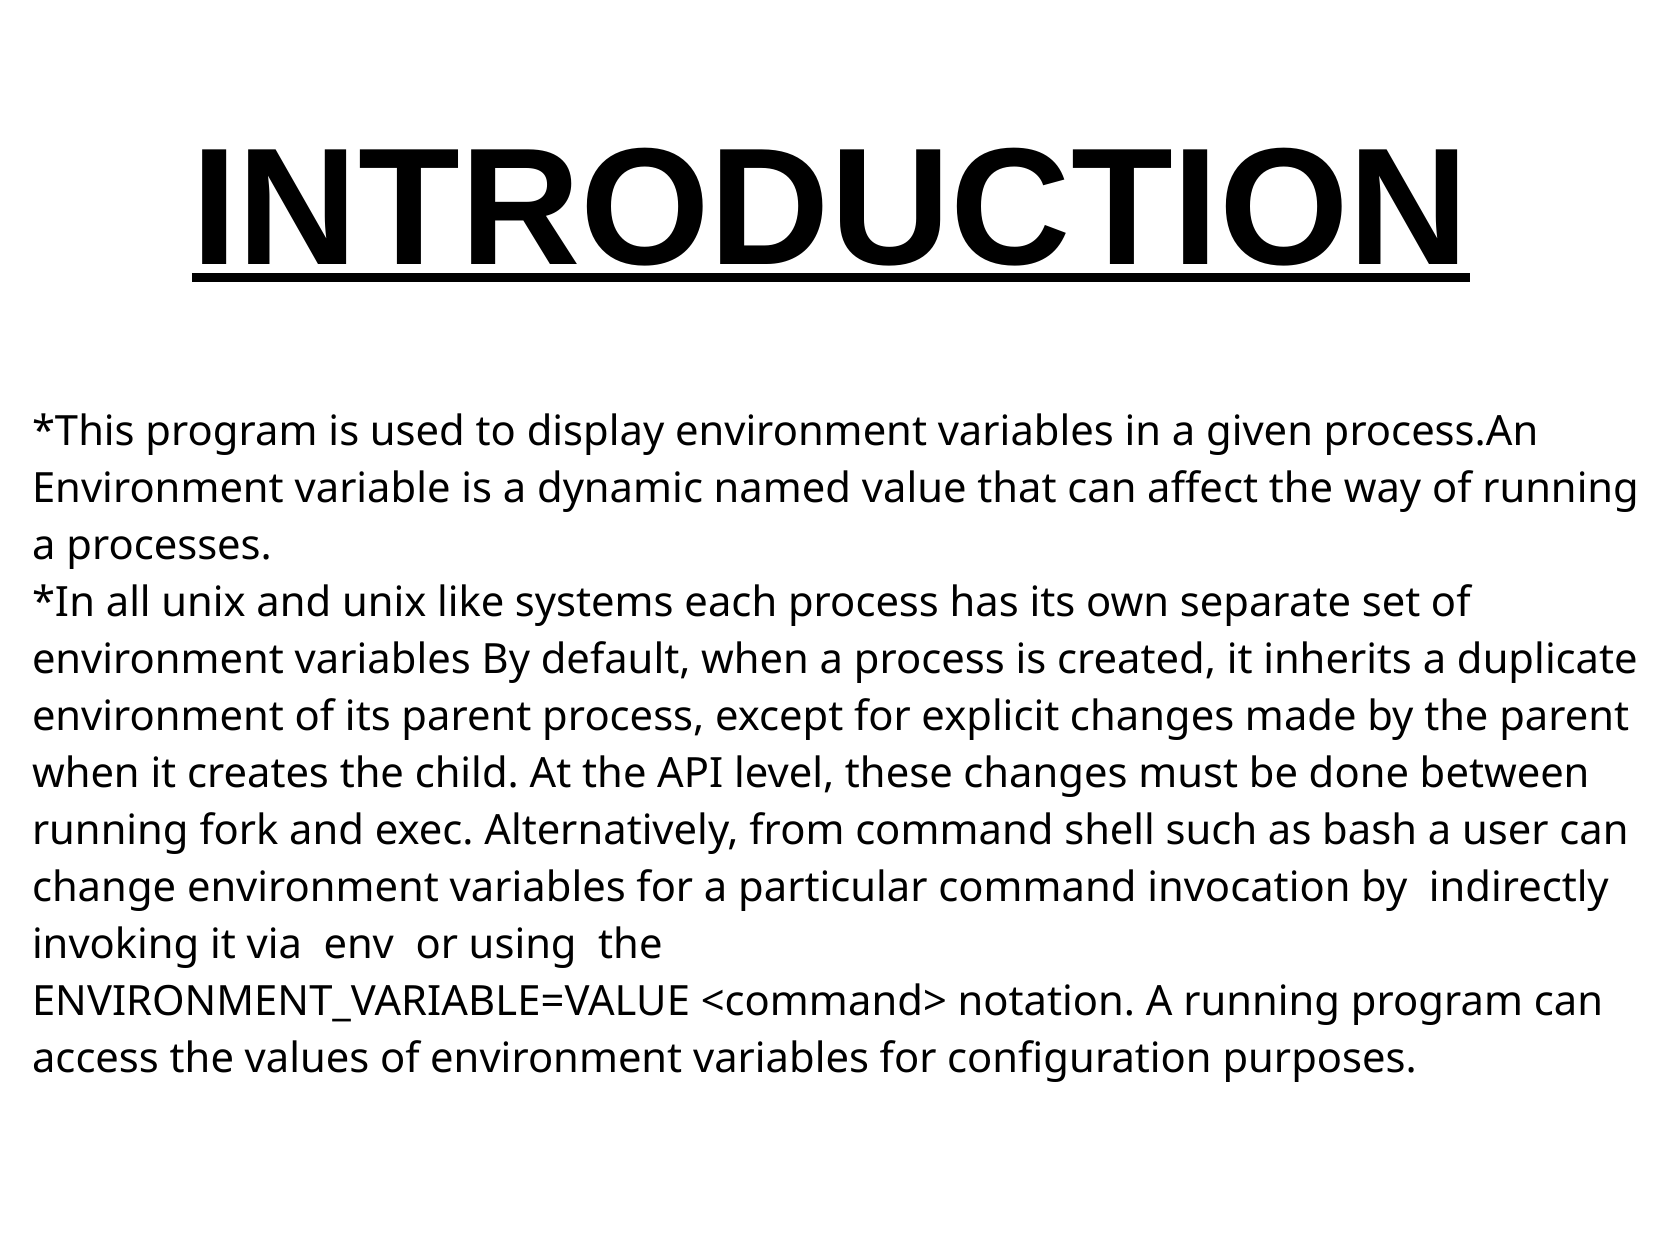

INTRODUCTION
*This program is used to display environment variables in a given process.An
Environment variable is a dynamic named value that can affect the way of running a processes.
*In all unix and unix like systems each process has its own separate set of environment variables By default, when a process is created, it inherits a duplicate environment of its parent process, except for explicit changes made by the parent when it creates the child. At the API level, these changes must be done between running fork and exec. Alternatively, from command shell such as bash a user can change environment variables for a particular command invocation by indirectly invoking it via env or using the
ENVIRONMENT_VARIABLE=VALUE <command> notation. A running program can access the values of environment variables for configuration purposes.